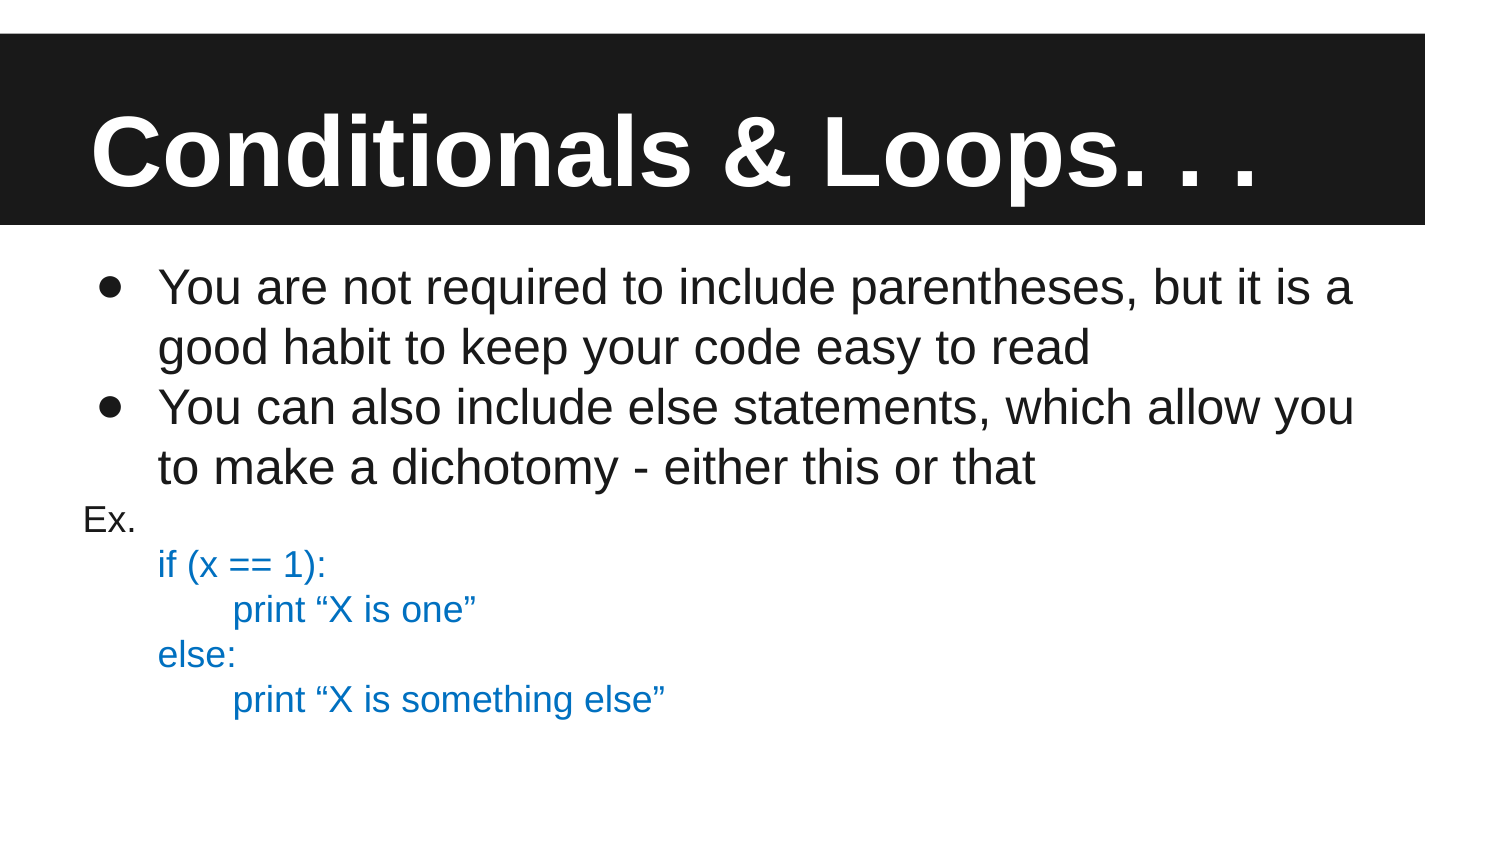

# Conditionals & Loops. . .
You are not required to include parentheses, but it is a good habit to keep your code easy to read
You can also include else statements, which allow you to make a dichotomy - either this or that
Ex.
	if (x == 1):
		print “X is one”
	else:
		print “X is something else”